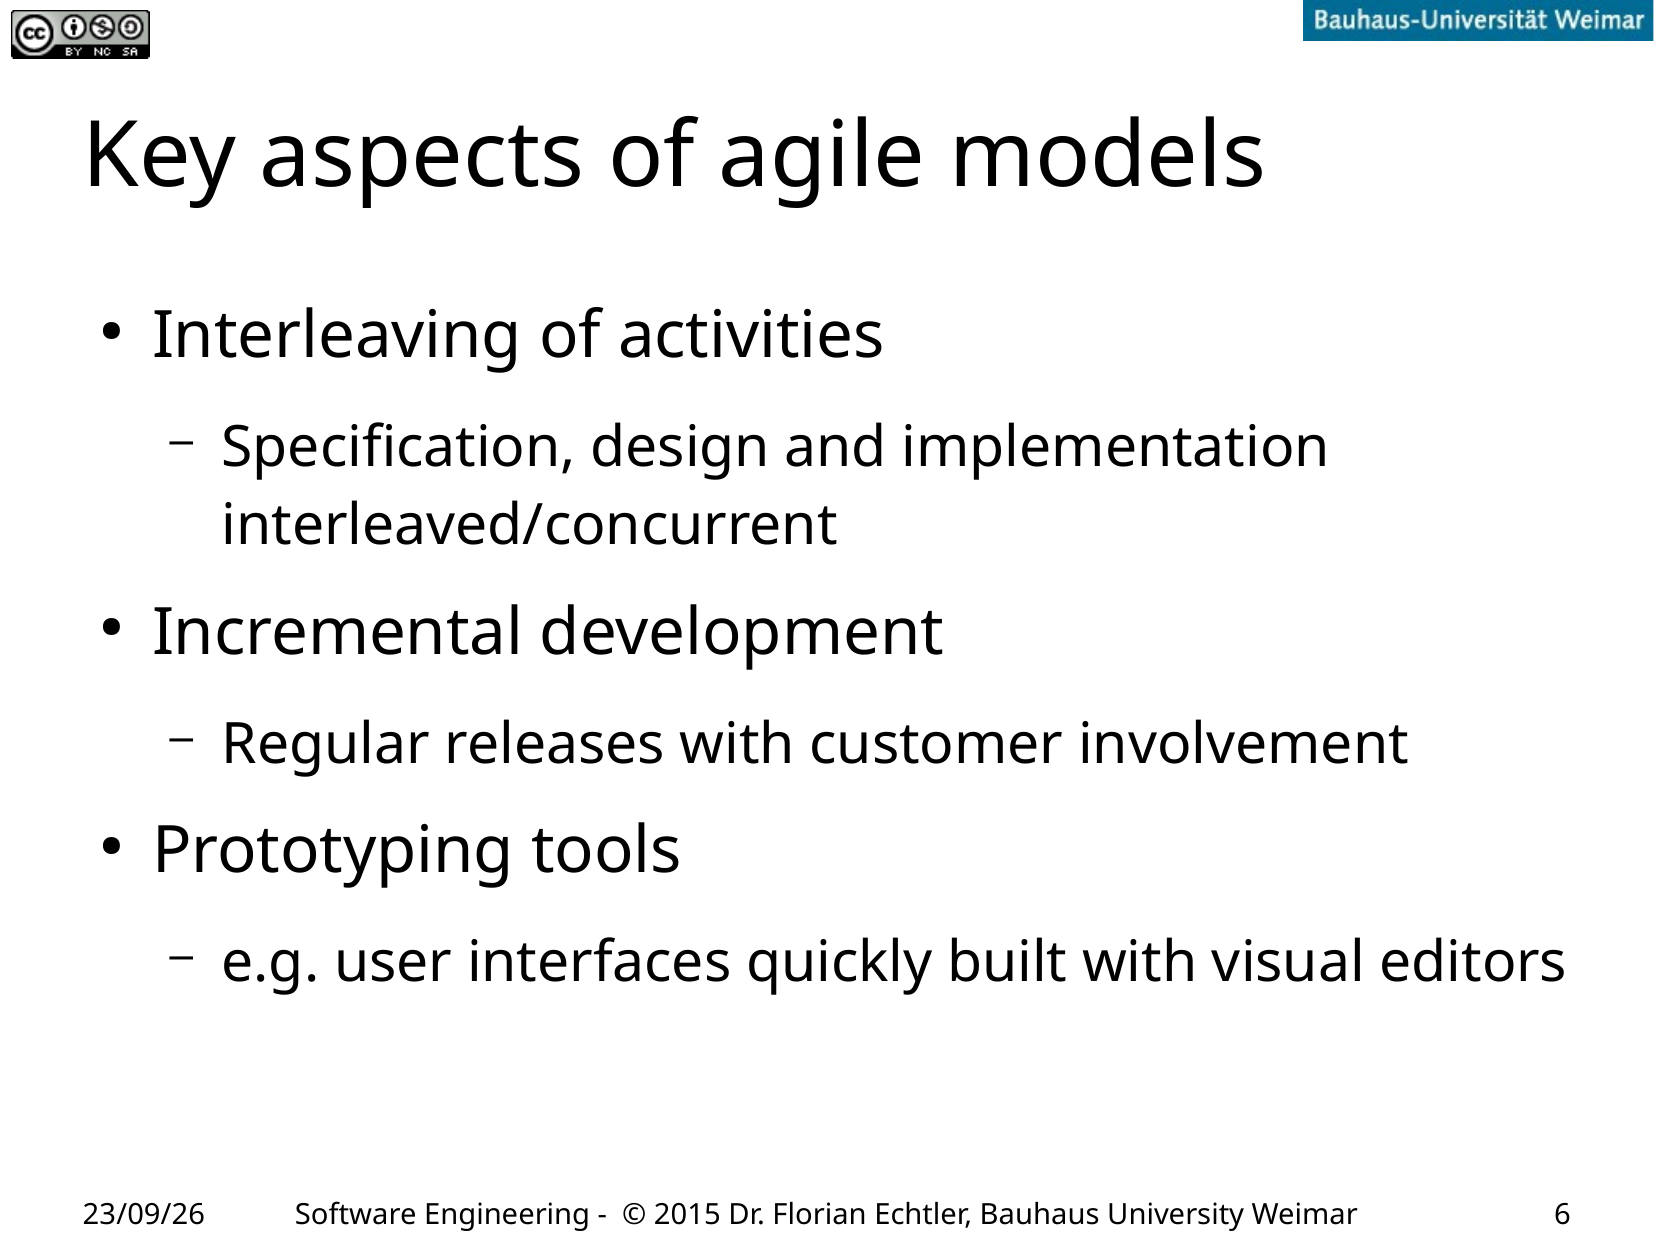

# Key aspects of agile models
Interleaving of activities
Specification, design and implementation interleaved/concurrent
Incremental development
Regular releases with customer involvement
Prototyping tools
e.g. user interfaces quickly built with visual editors
Software Engineering - © 2015 Dr. Florian Echtler, Bauhaus University Weimar
6